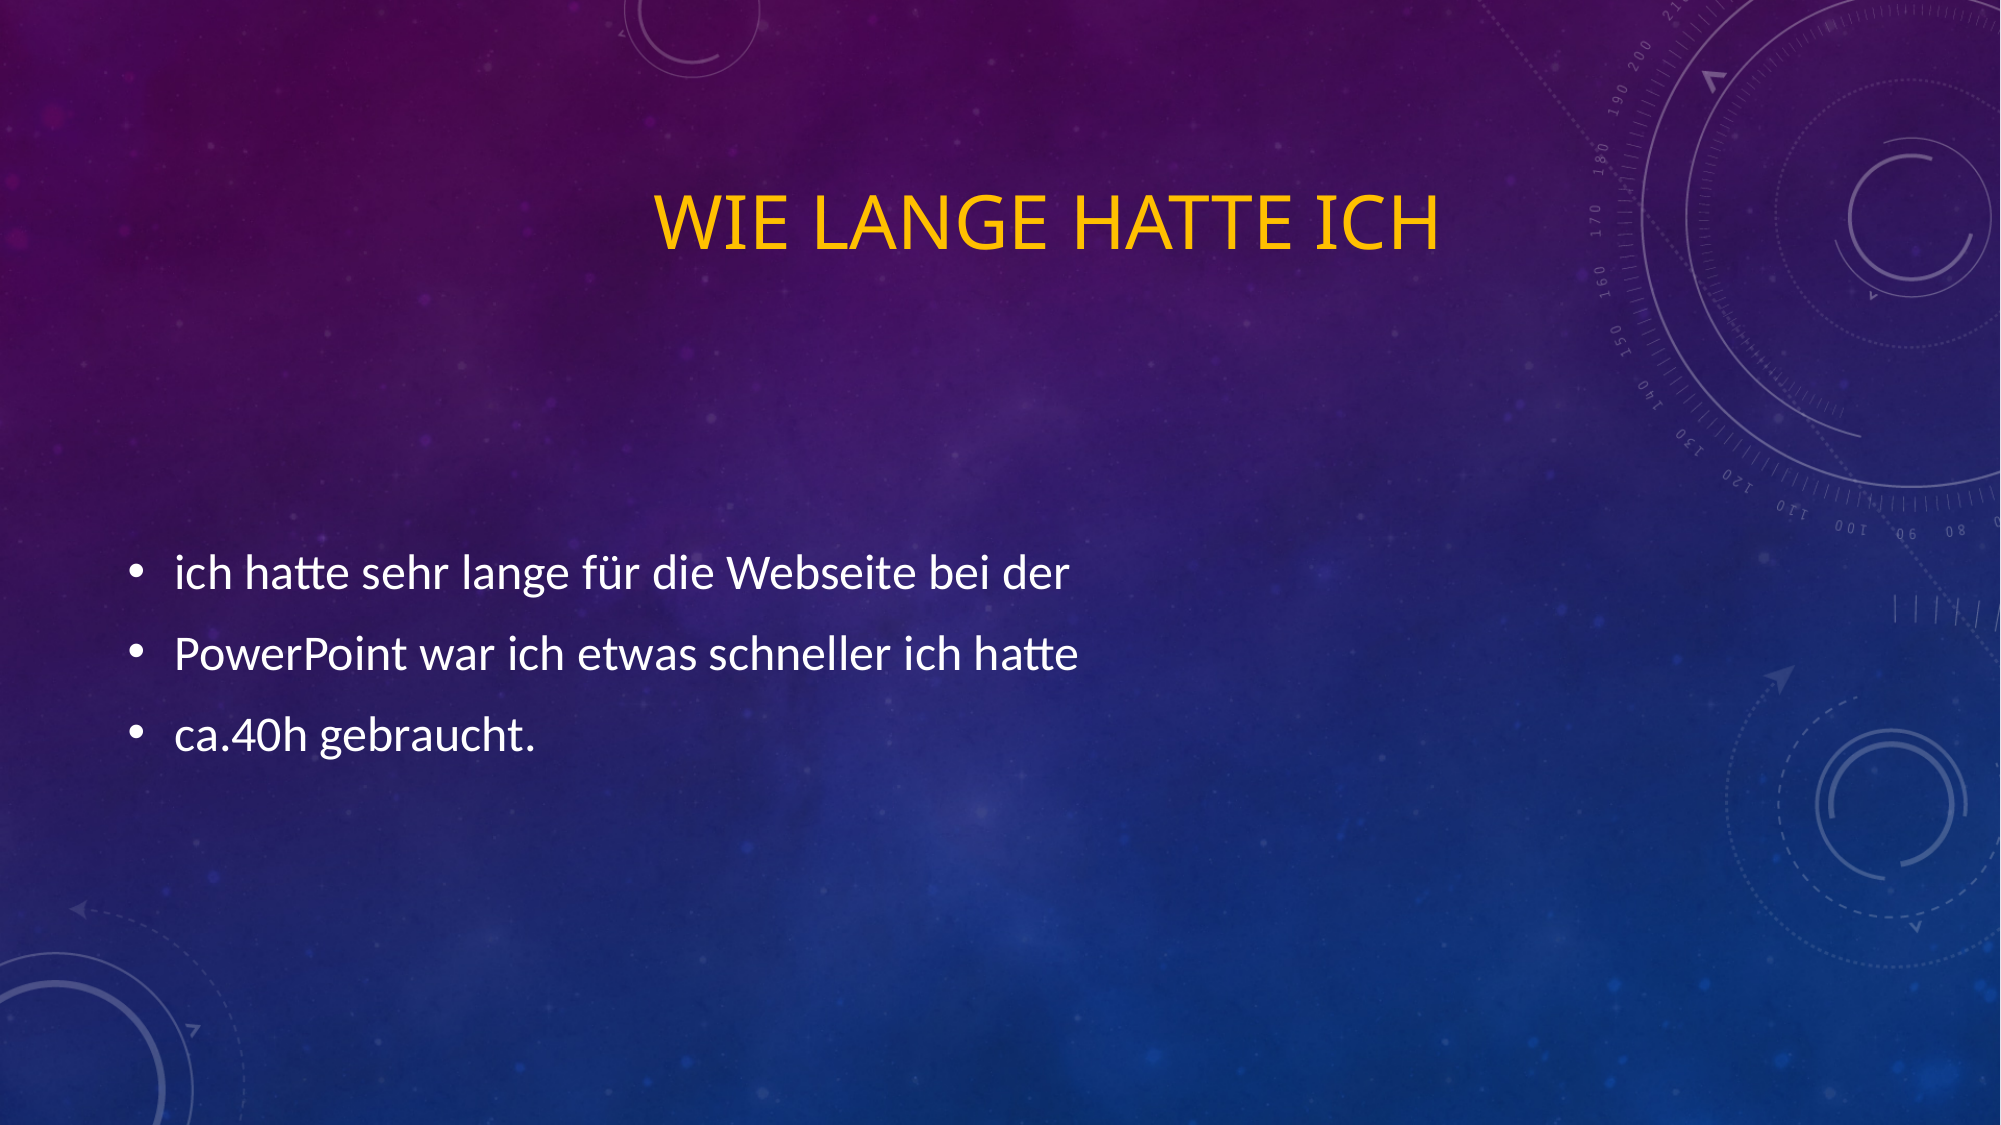

# Wie lange hatte ich
ich hatte sehr lange für die Webseite bei der
PowerPoint war ich etwas schneller ich hatte
ca.40h gebraucht.